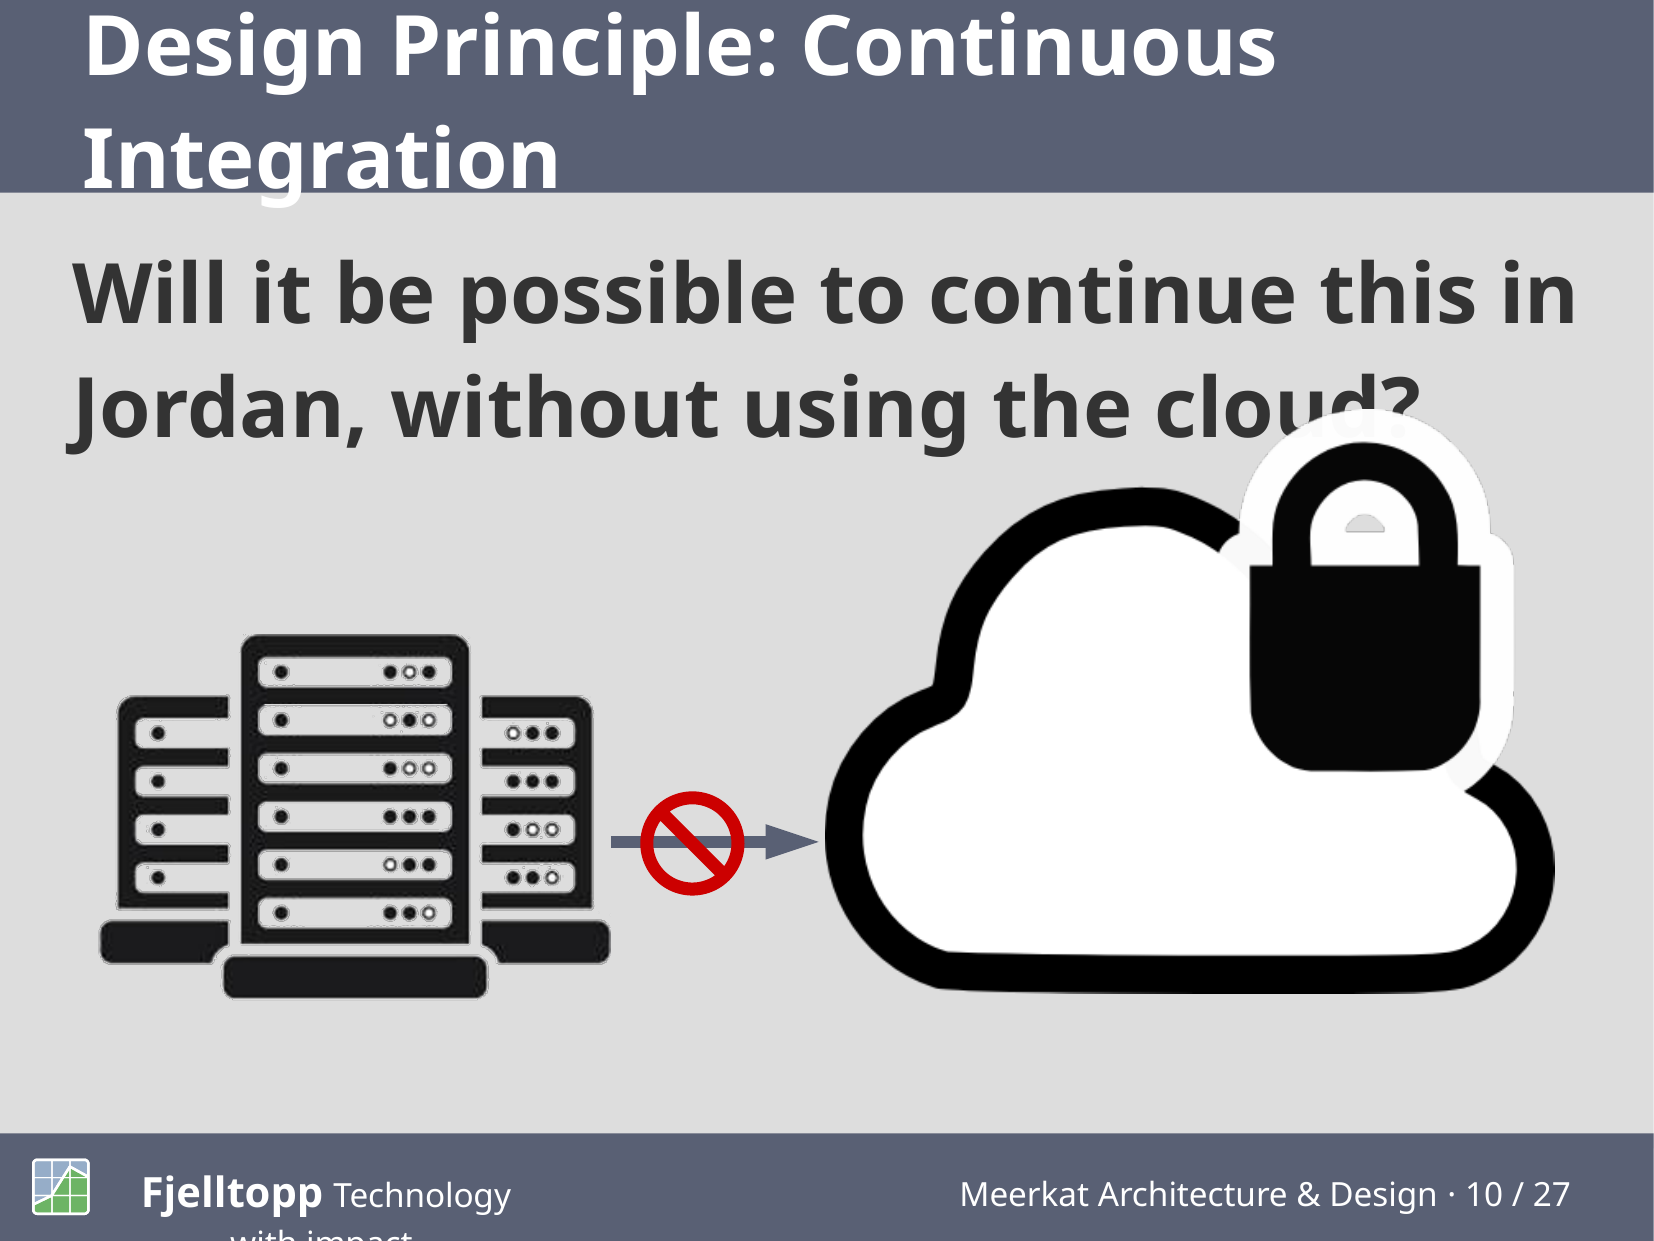

# Design Principle: Continuous Integration
Will it be possible to continue this in Jordan, without using the cloud?
10